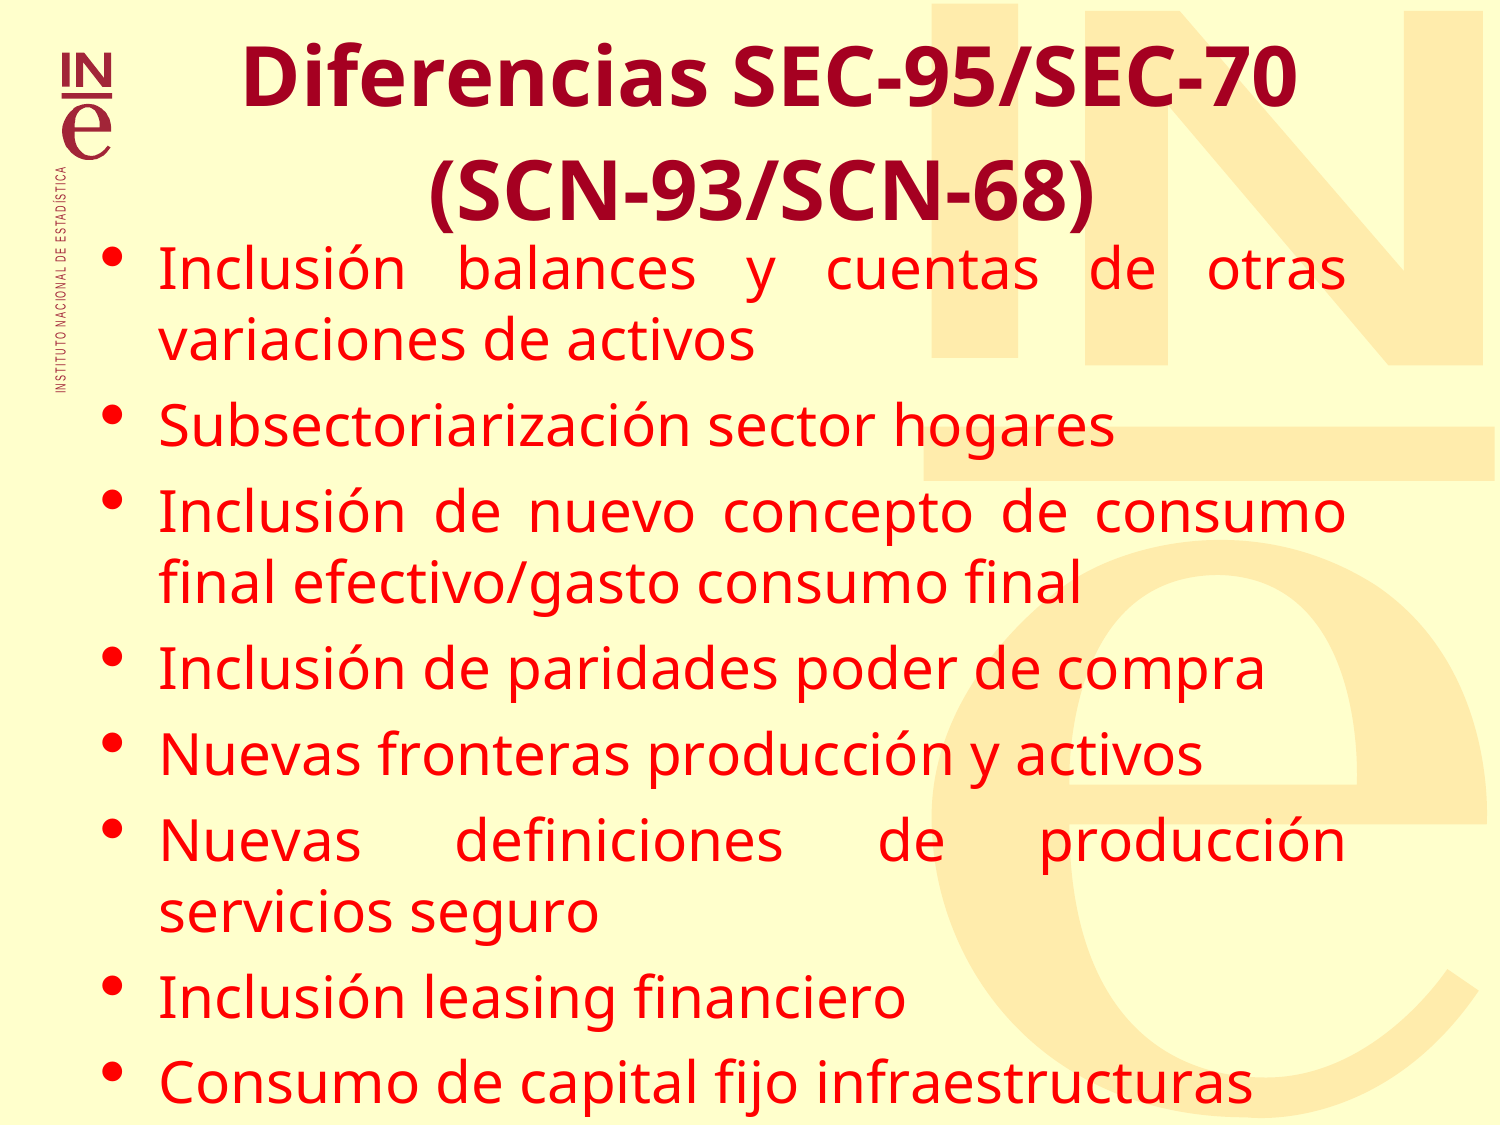

# Diferencias SEC-95/SEC-70 (SCN-93/SCN-68)
Inclusión balances y cuentas de otras variaciones de activos
Subsectoriarización sector hogares
Inclusión de nuevo concepto de consumo final efectivo/gasto consumo final
Inclusión de paridades poder de compra
Nuevas fronteras producción y activos
Nuevas definiciones de producción servicios seguro
Inclusión leasing financiero
Consumo de capital fijo infraestructuras
Gastos militares/FBCF ...